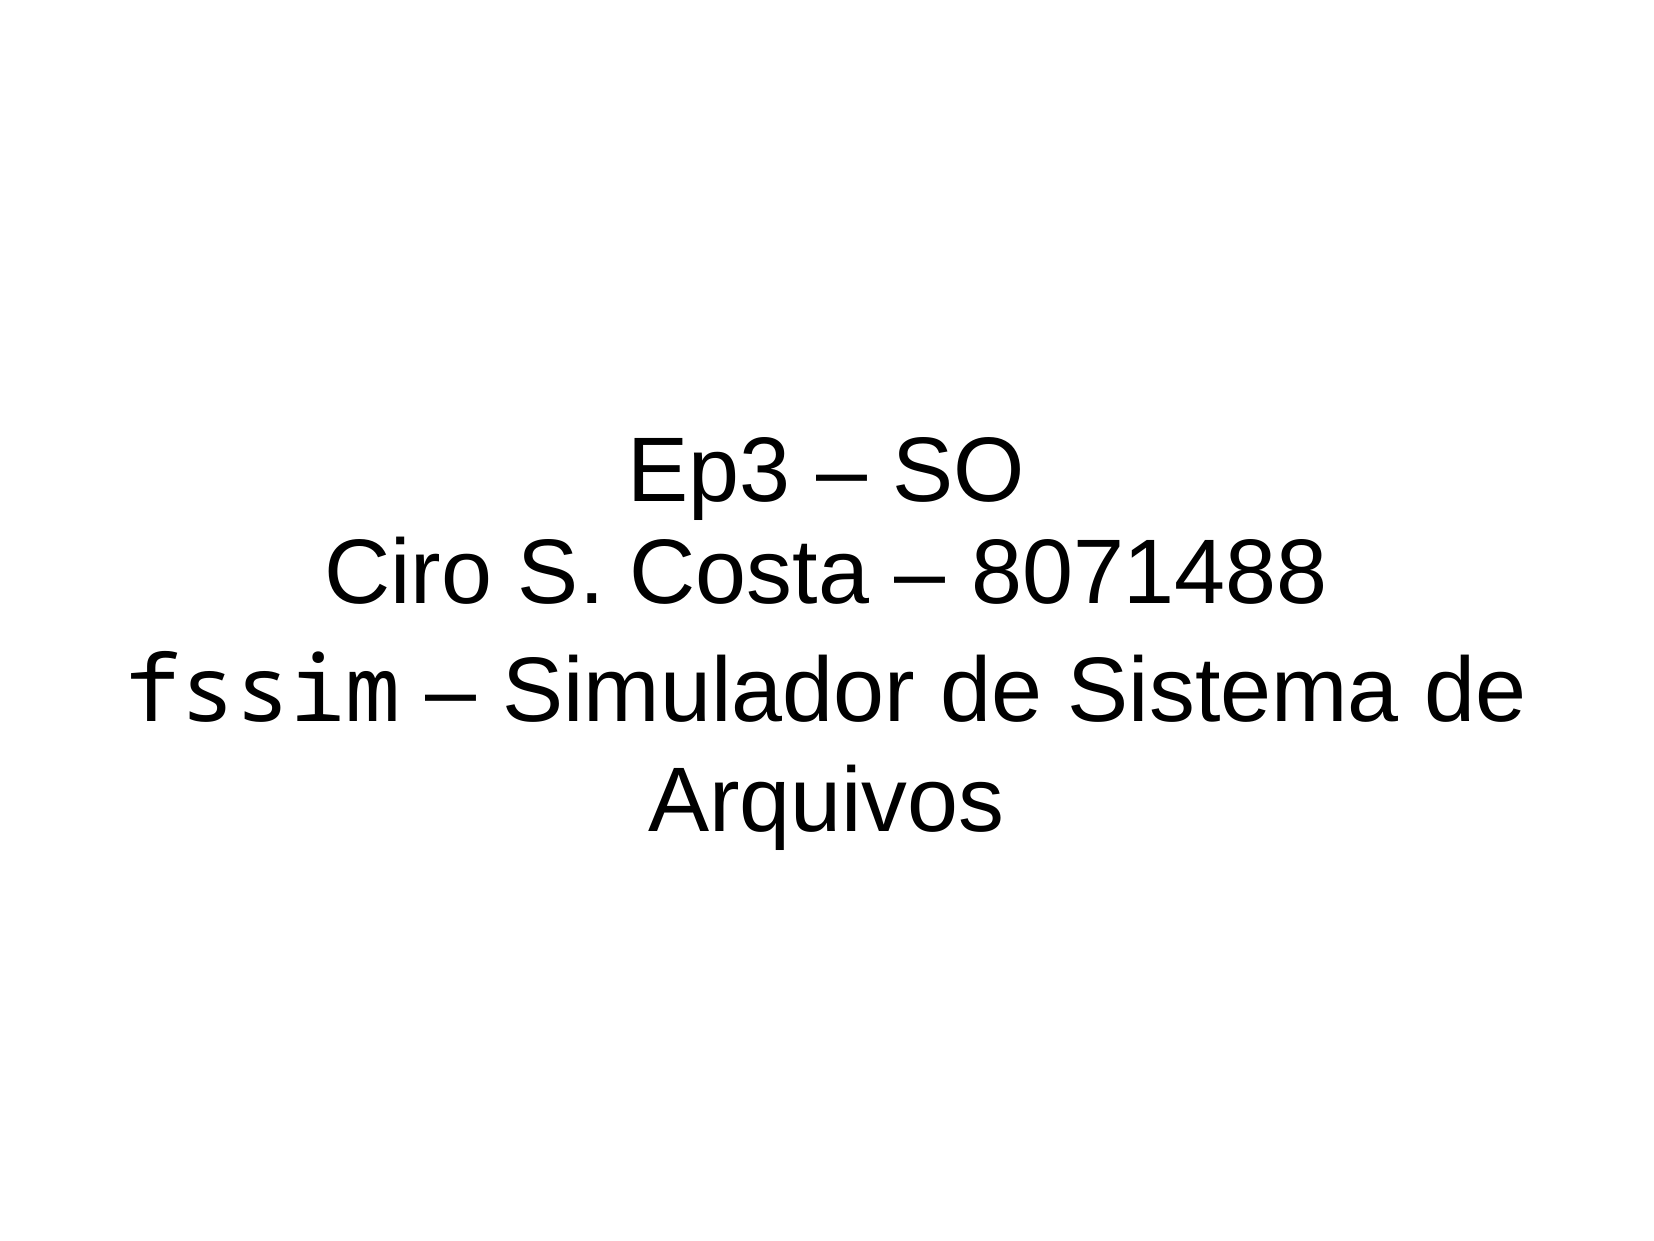

# Ep3 – SO Ciro S. Costa – 8071488 fssim – Simulador de Sistema de Arquivos